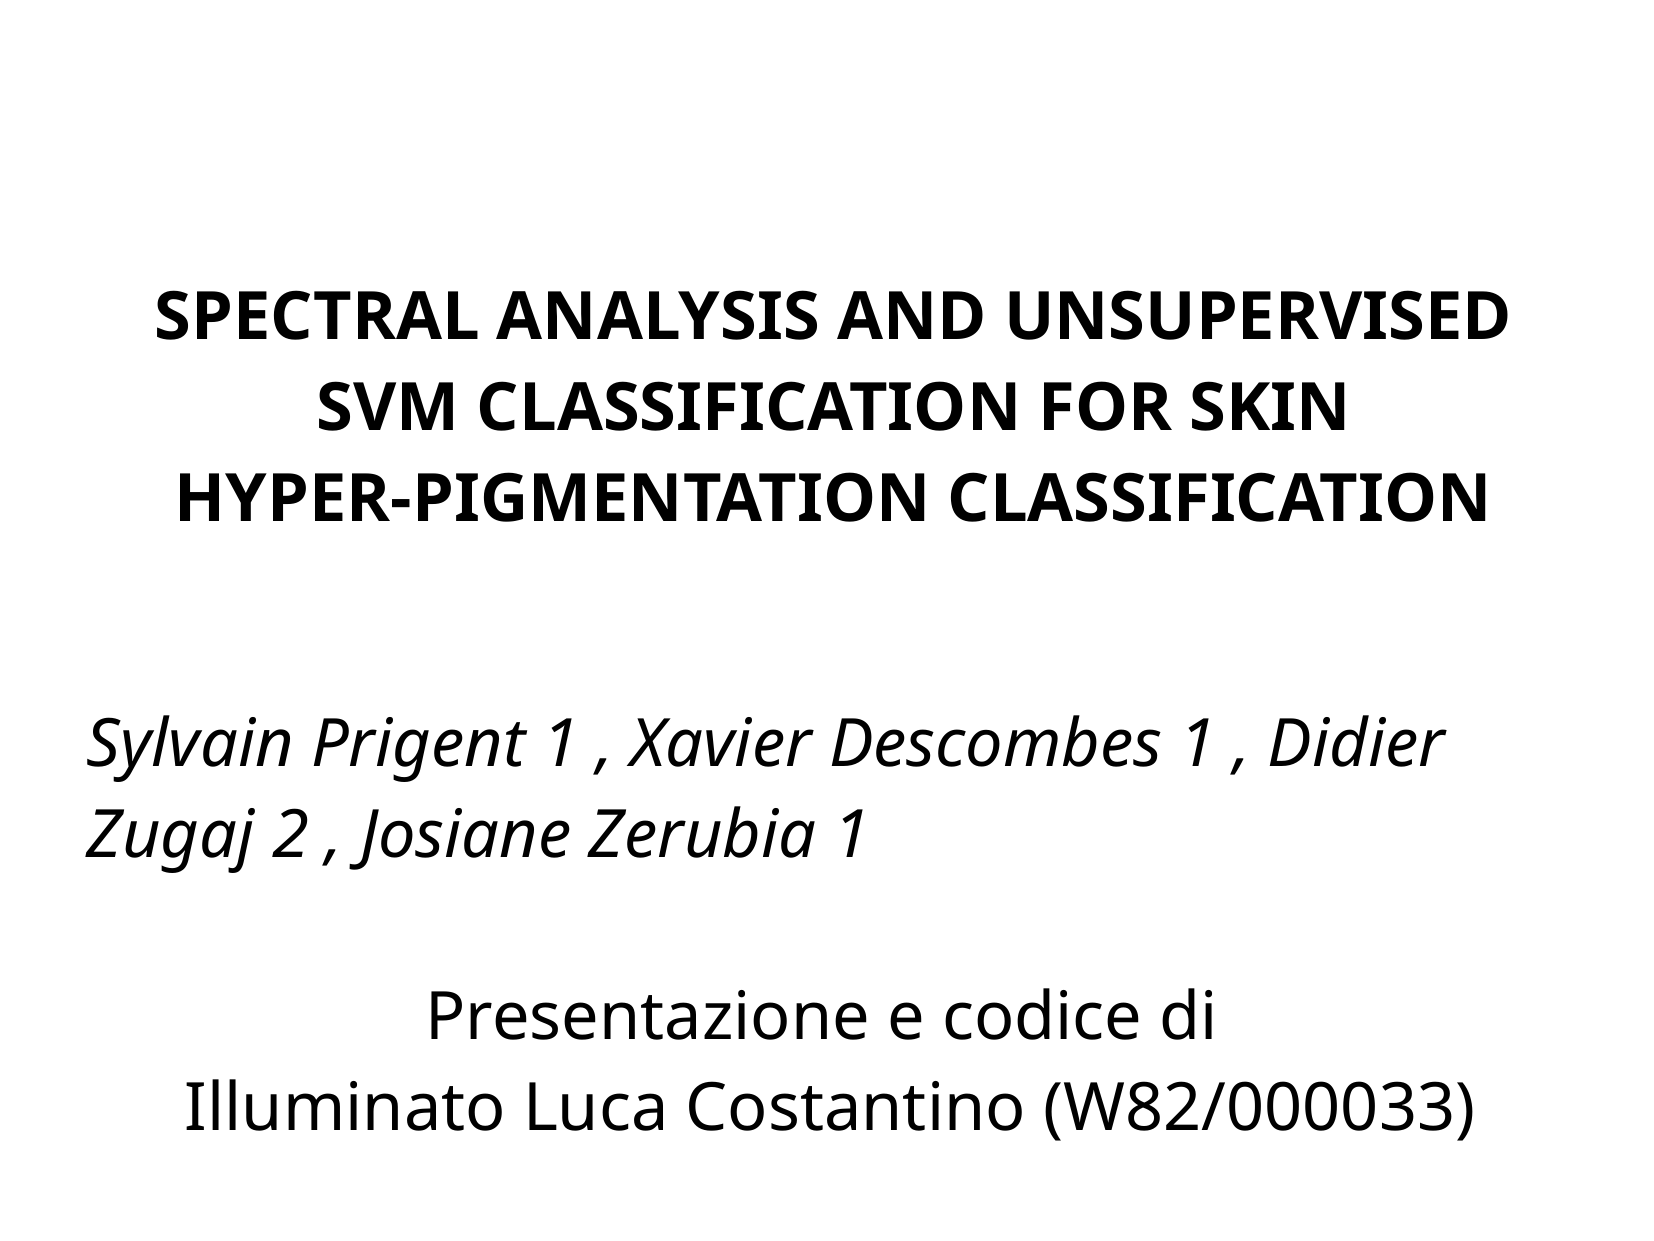

# SPECTRAL ANALYSIS AND UNSUPERVISED SVM CLASSIFICATION FOR SKIN
HYPER-PIGMENTATION CLASSIFICATION
Sylvain Prigent 1 , Xavier Descombes 1 , Didier Zugaj 2 , Josiane Zerubia 1
Presentazione e codice di
Illuminato Luca Costantino (W82/000033)